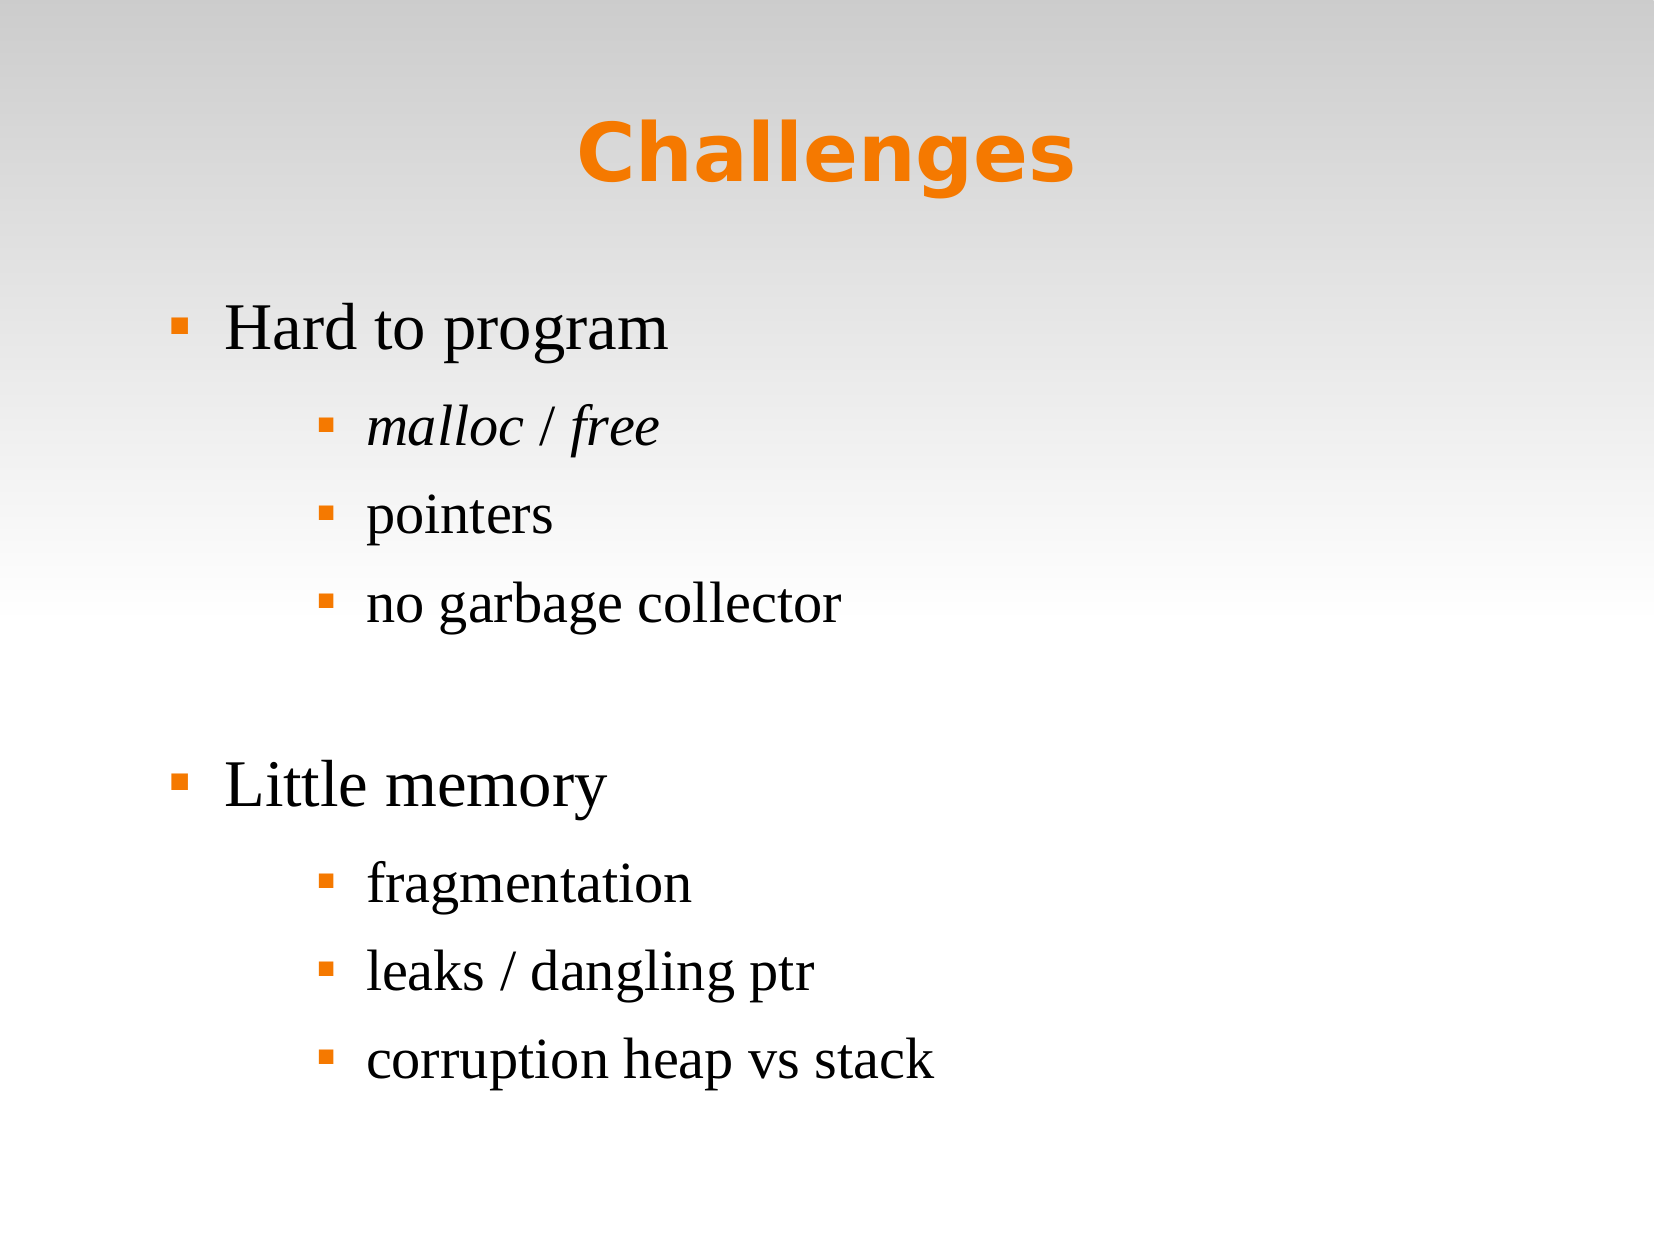

# Challenges
Hard to program
malloc / free
pointers
no garbage collector
Little memory
fragmentation
leaks / dangling ptr
corruption heap vs stack